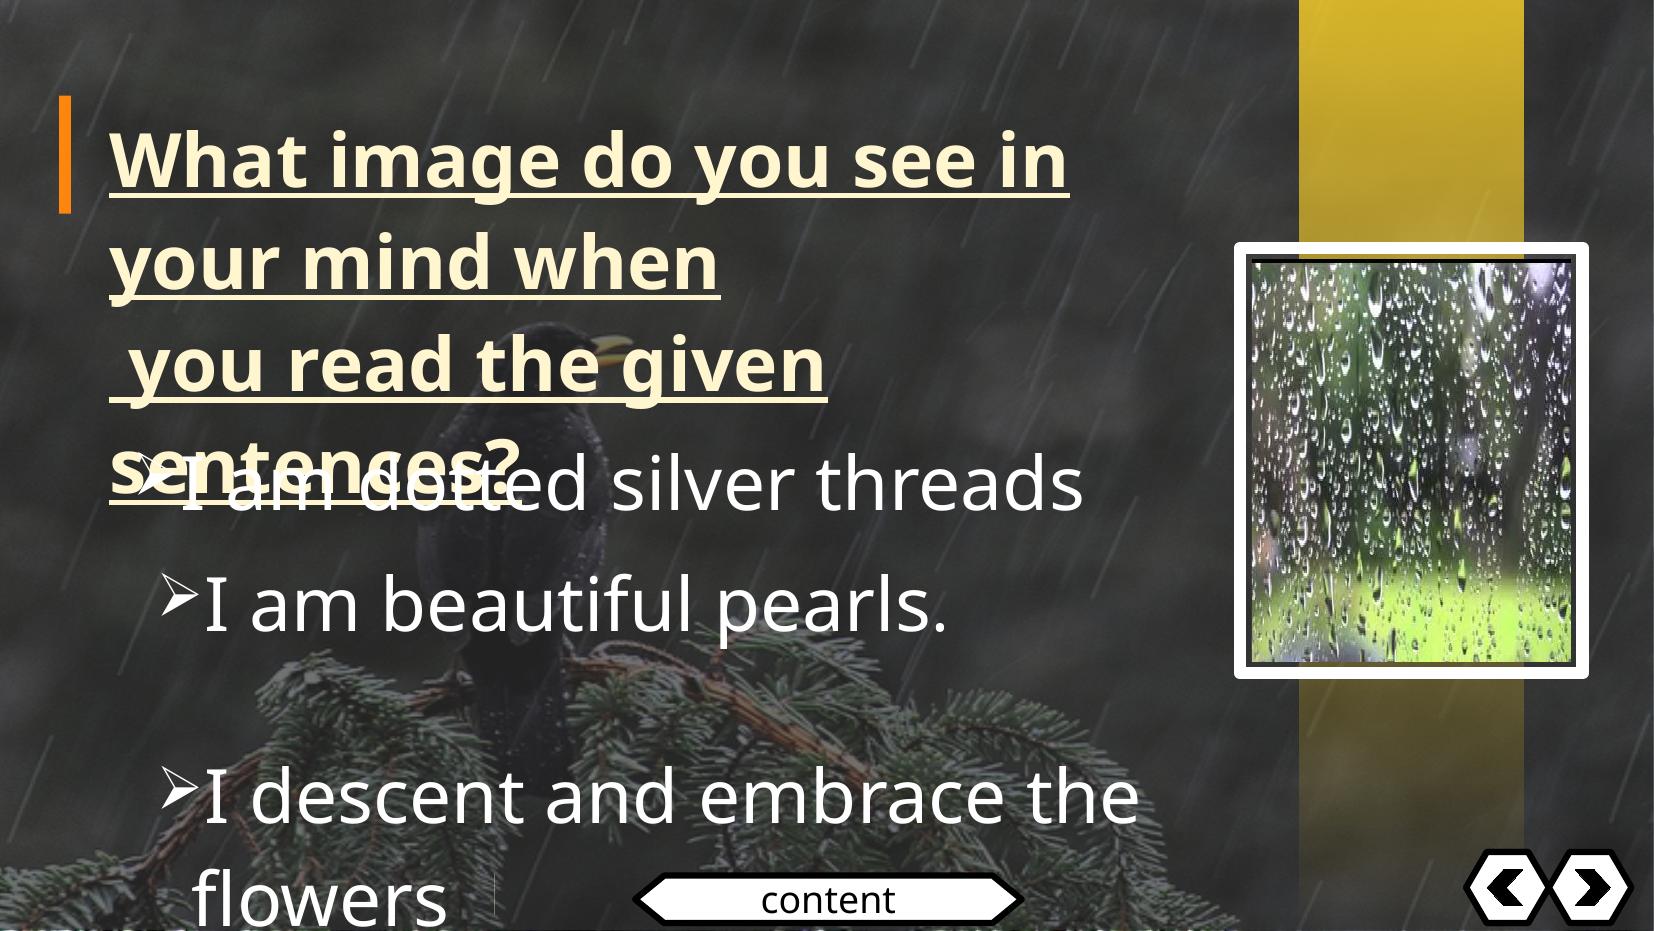

What image do you see in your mind when
 you read the given sentences?
I am dotted silver threads
I am beautiful pearls.
I descent and embrace the flowers
Poetic devices
content